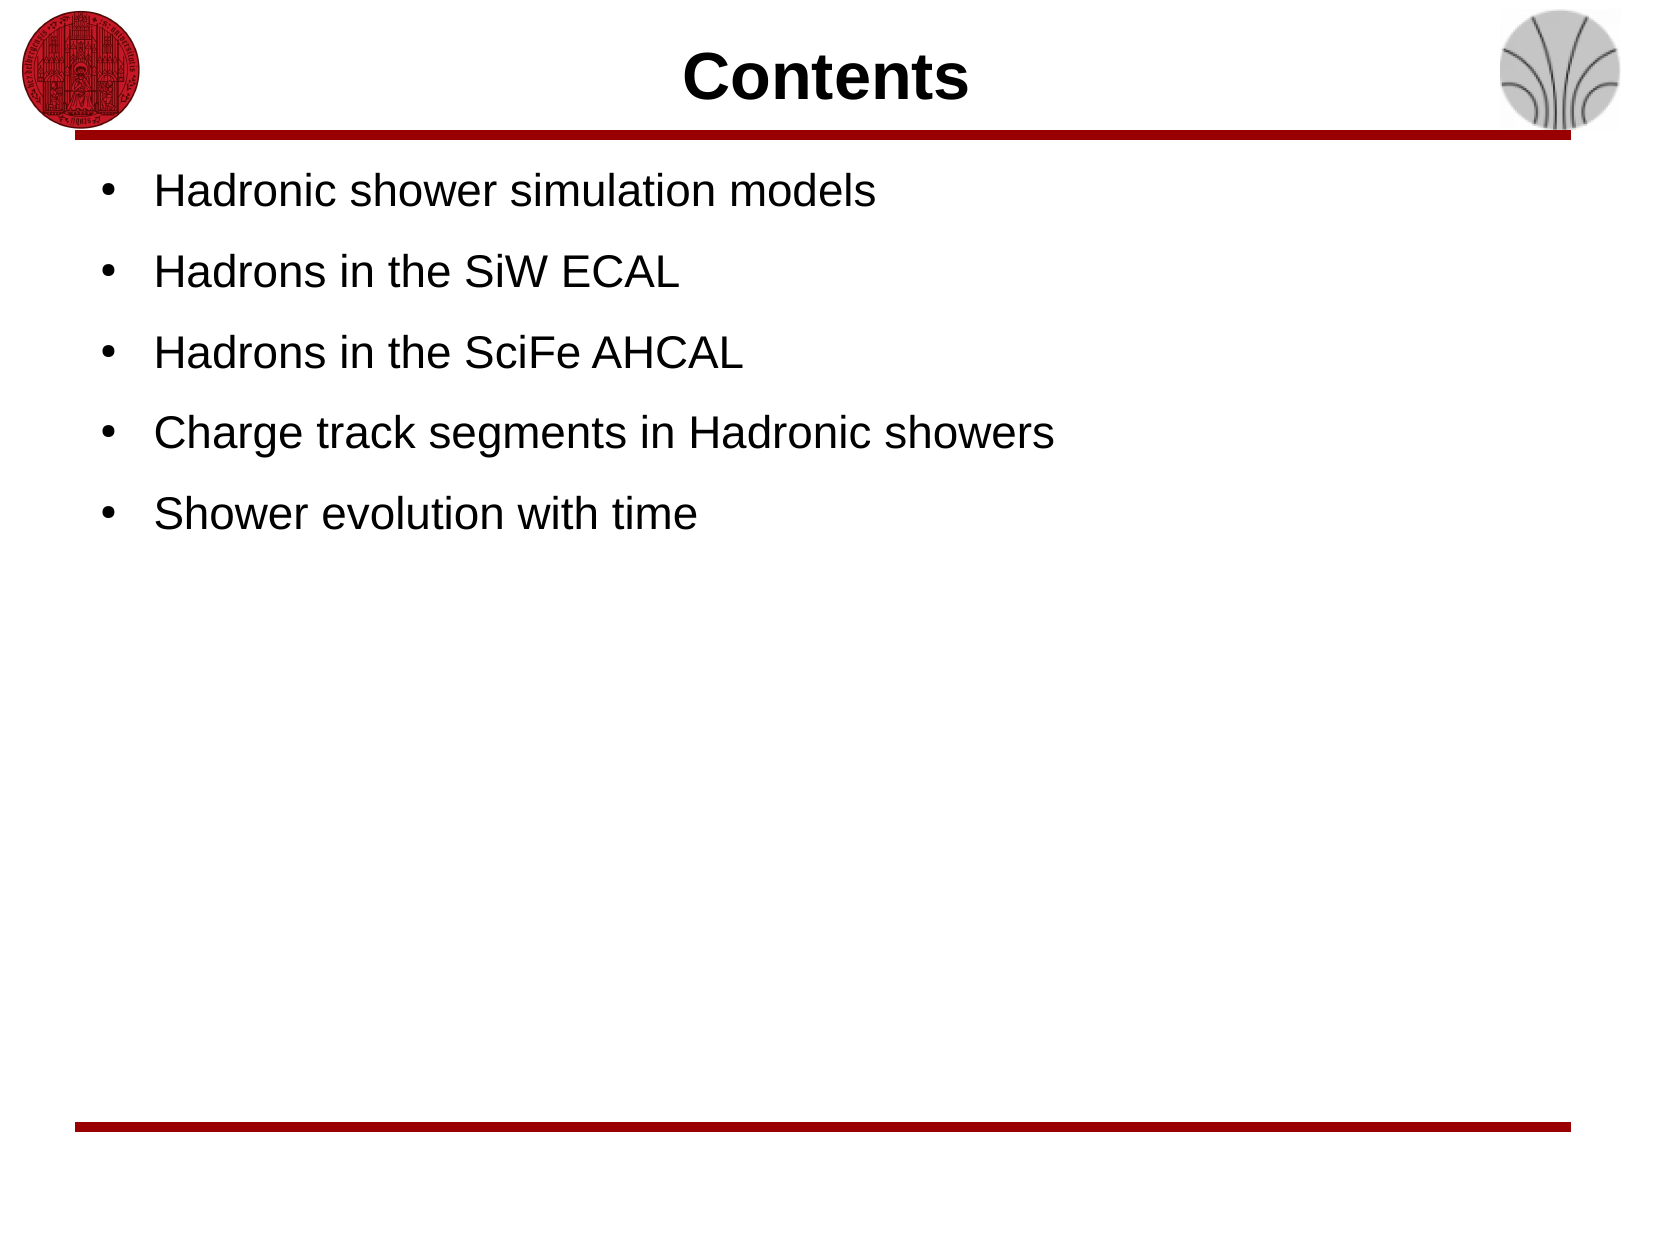

# Contents
Hadronic shower simulation models
Hadrons in the SiW ECAL
Hadrons in the SciFe AHCAL
Charge track segments in Hadronic showers
Shower evolution with time